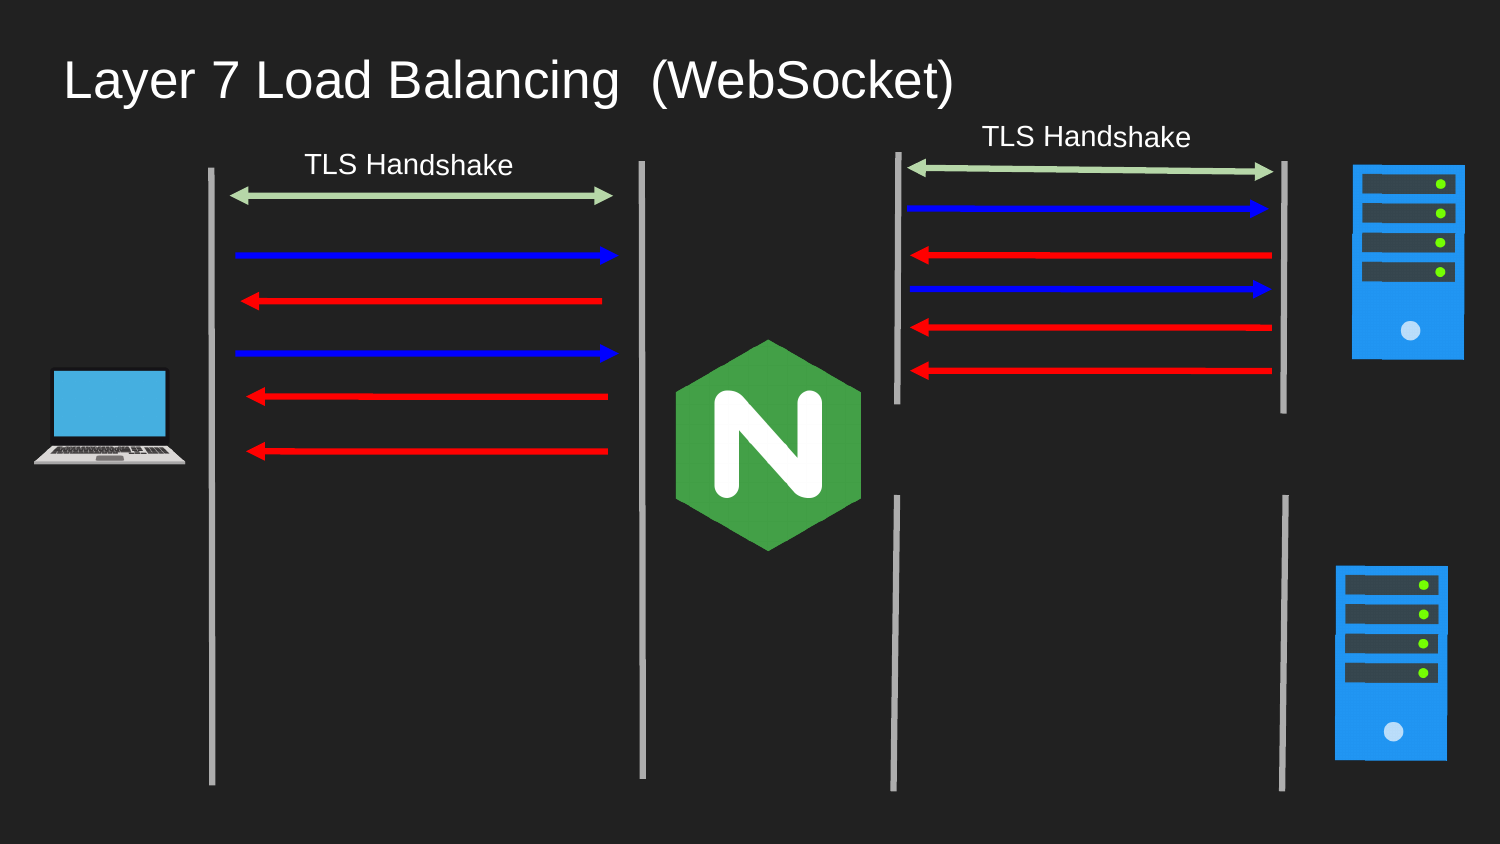

# Layer 7 Load Balancing (WebSocket)
TLS Handshake
TLS Handshake